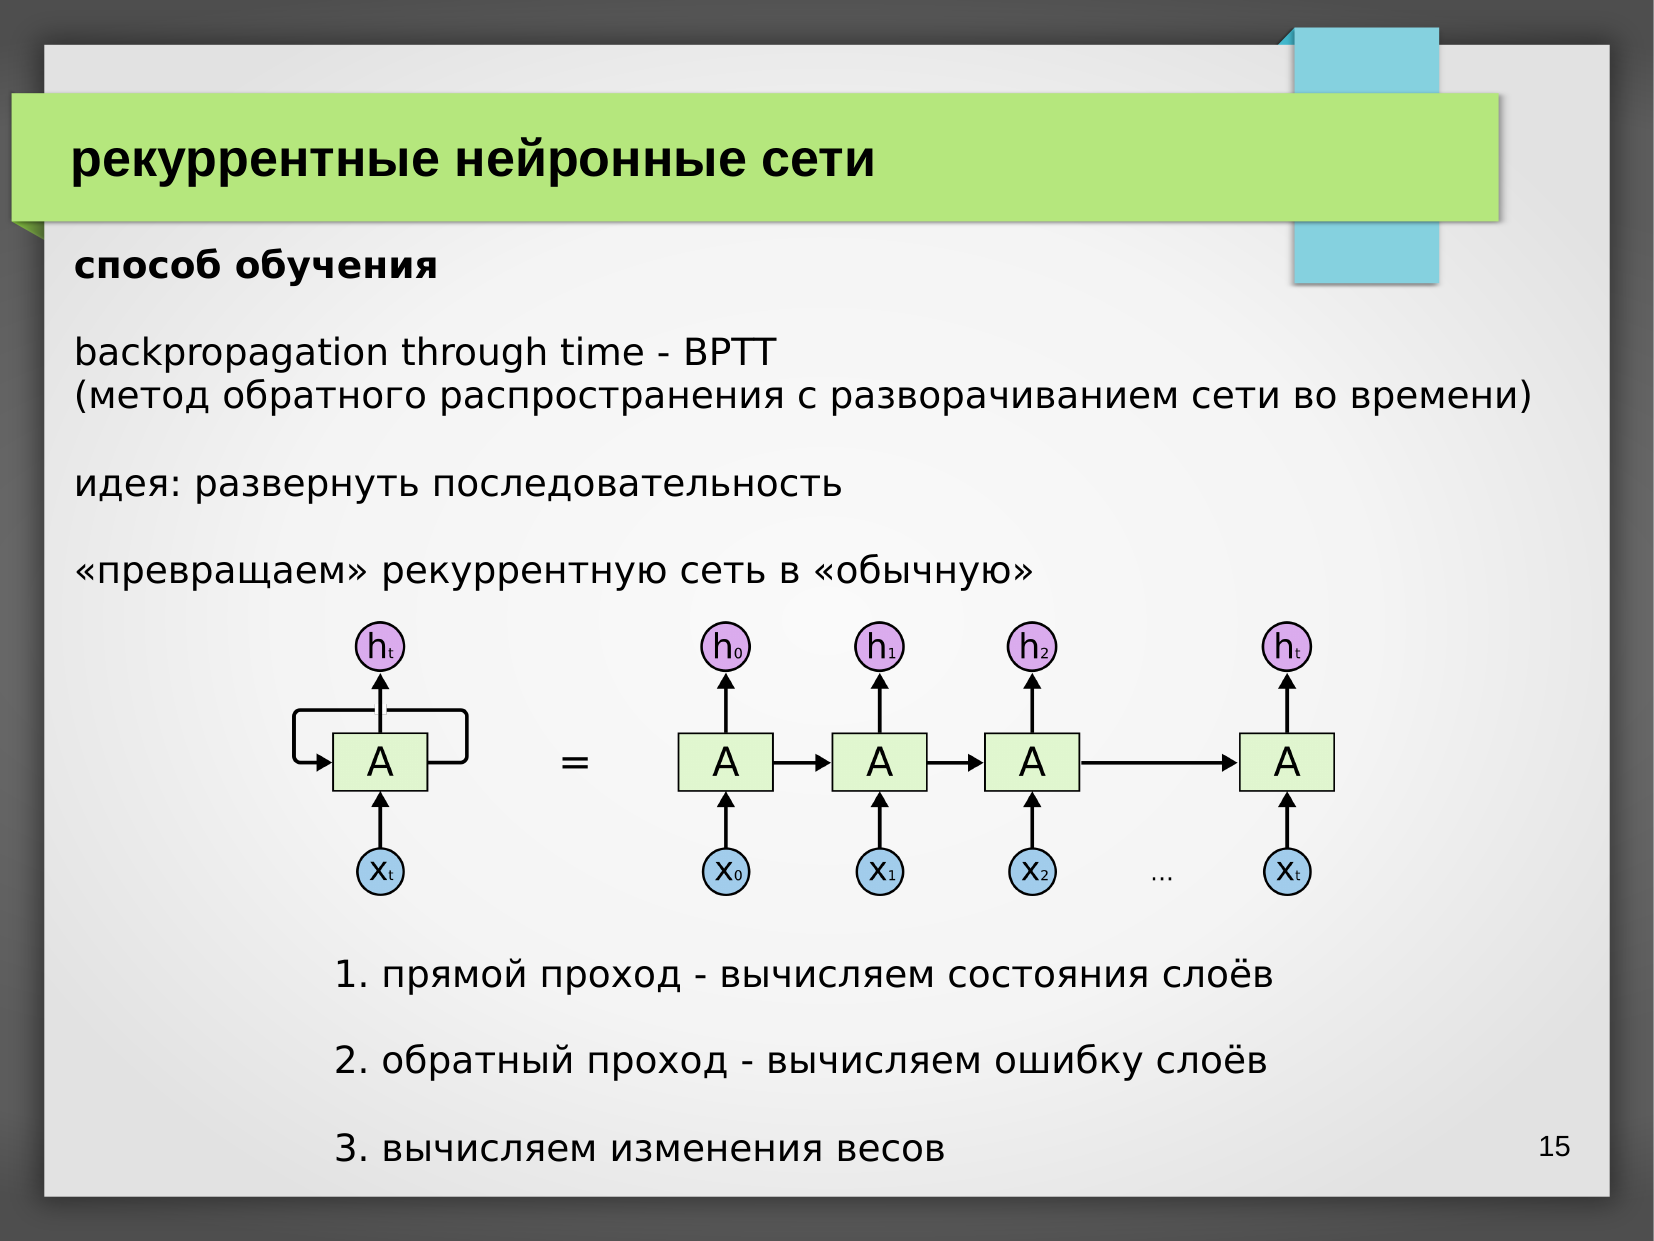

# рекуррентные нейронные сети
способ обучения
backpropagation through time - BPTT
(метод обратного распространения с разворачиванием сети во времени)
идея: развернуть последовательность
«превращаем» рекуррентную сеть в «обычную»
1. прямой проход - вычисляем состояния слоёв
2. обратный проход - вычисляем ошибку слоёв
3. вычисляем изменения весов
15